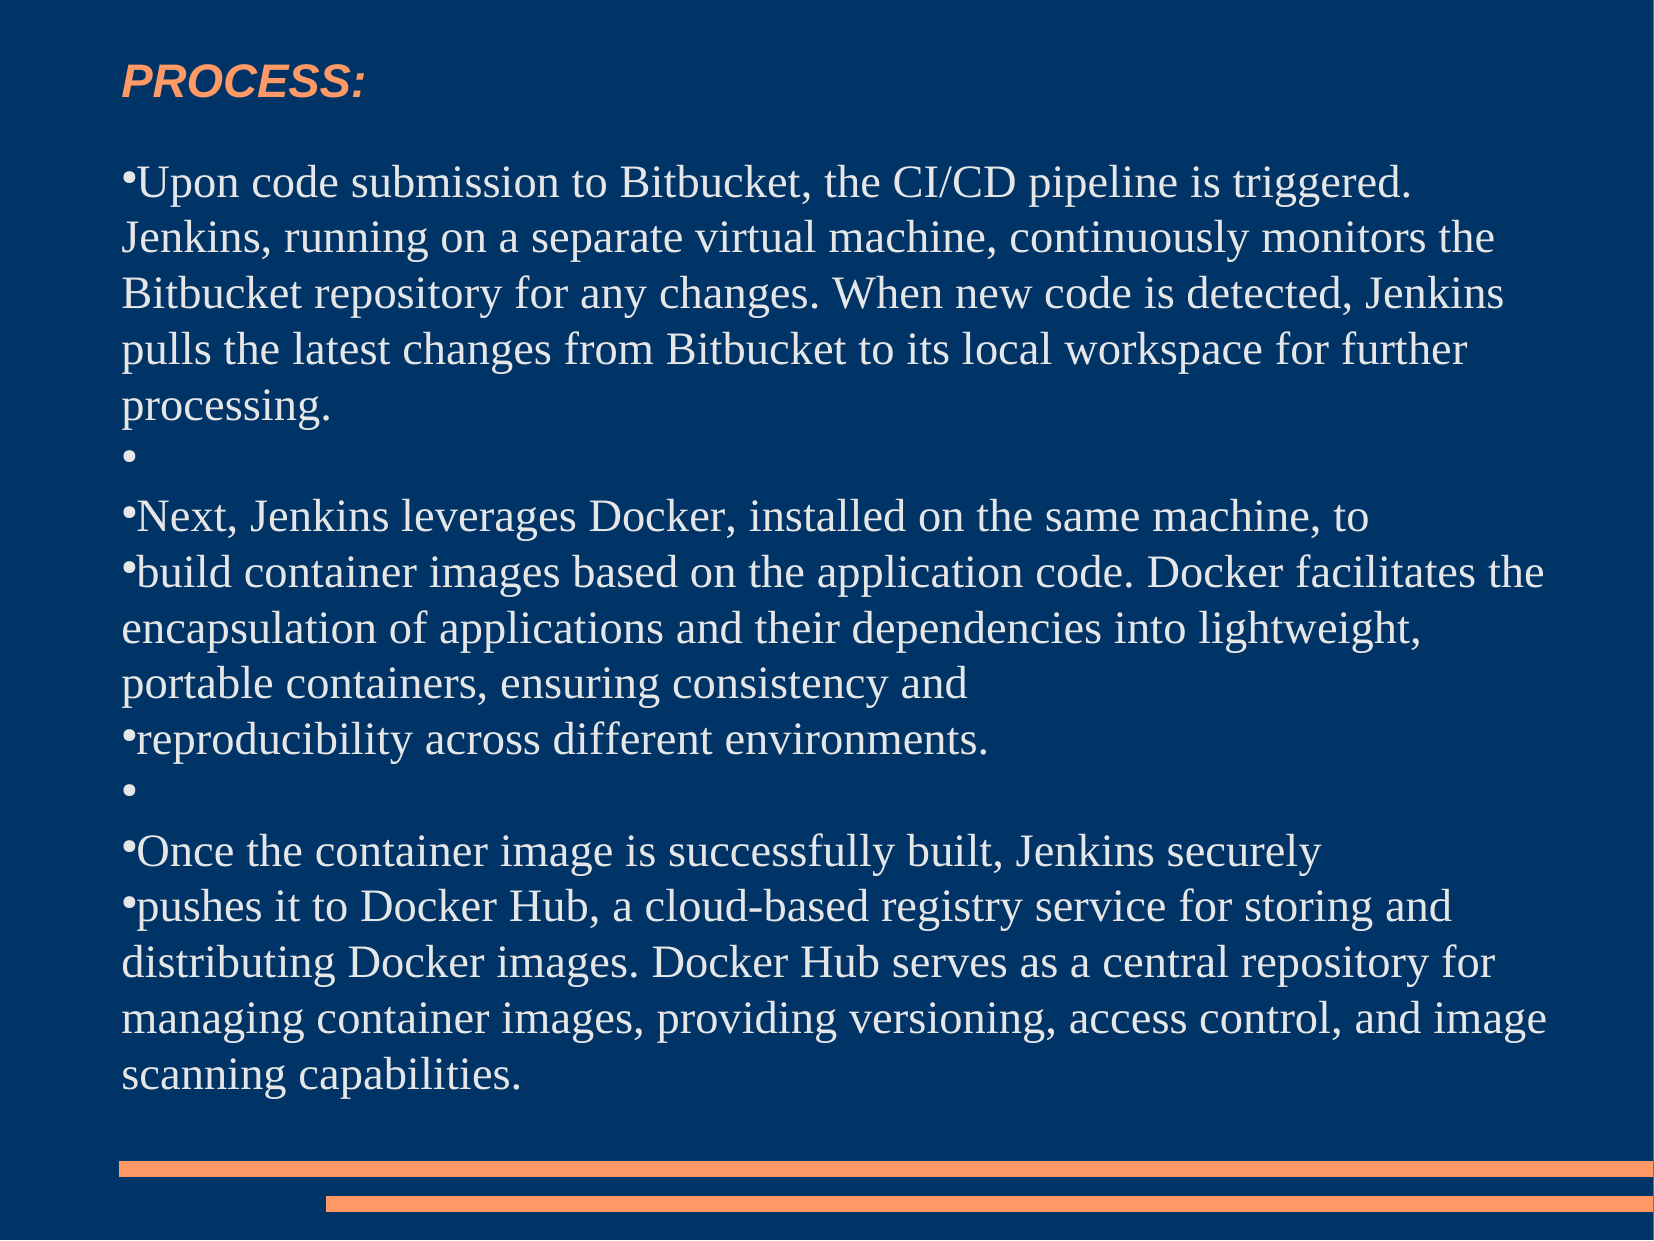

# PROCESS:
Upon code submission to Bitbucket, the CI/CD pipeline is triggered. Jenkins, running on a separate virtual machine, continuously monitors the Bitbucket repository for any changes. When new code is detected, Jenkins pulls the latest changes from Bitbucket to its local workspace for further processing.
Next, Jenkins leverages Docker, installed on the same machine, to
build container images based on the application code. Docker facilitates the encapsulation of applications and their dependencies into lightweight, portable containers, ensuring consistency and
reproducibility across different environments.
Once the container image is successfully built, Jenkins securely
pushes it to Docker Hub, a cloud-based registry service for storing and distributing Docker images. Docker Hub serves as a central repository for managing container images, providing versioning, access control, and image scanning capabilities.